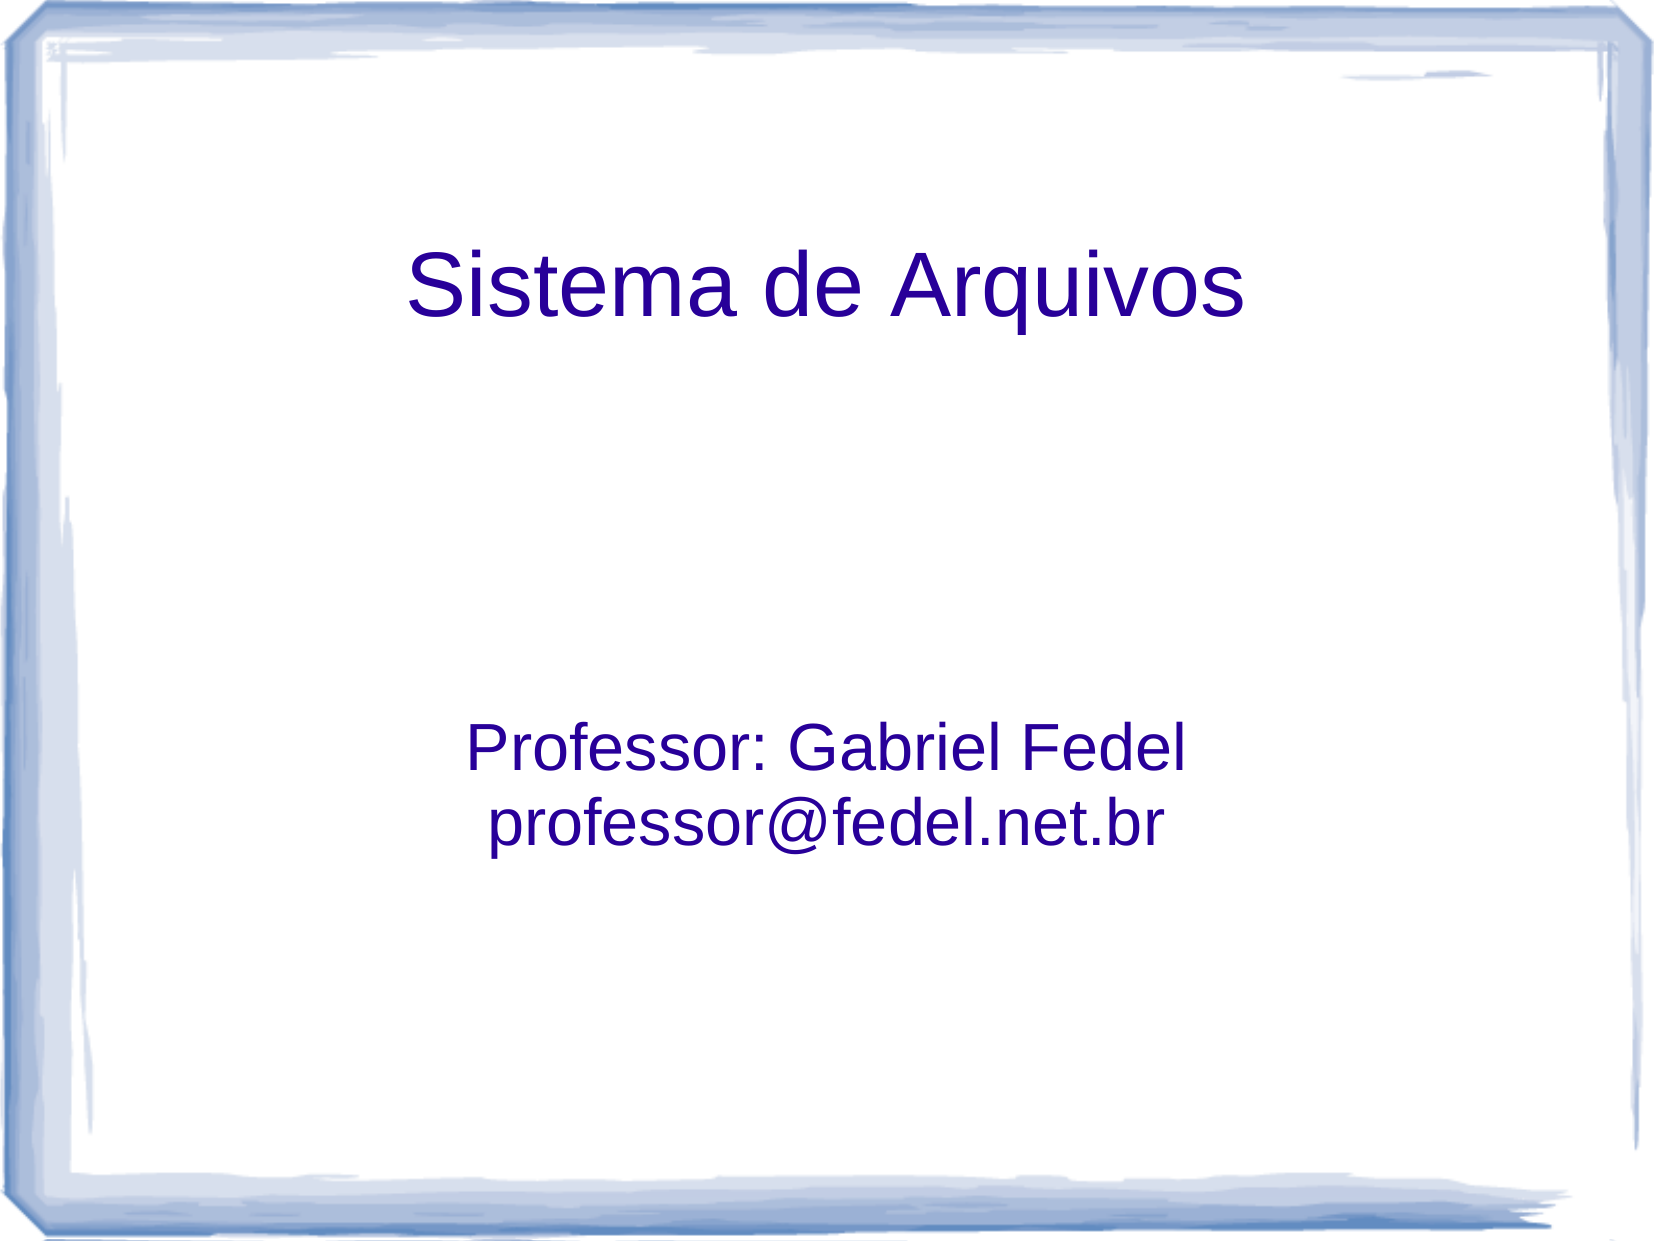

# Sistema de Arquivos
Professor: Gabriel Fedel
professor@fedel.net.br